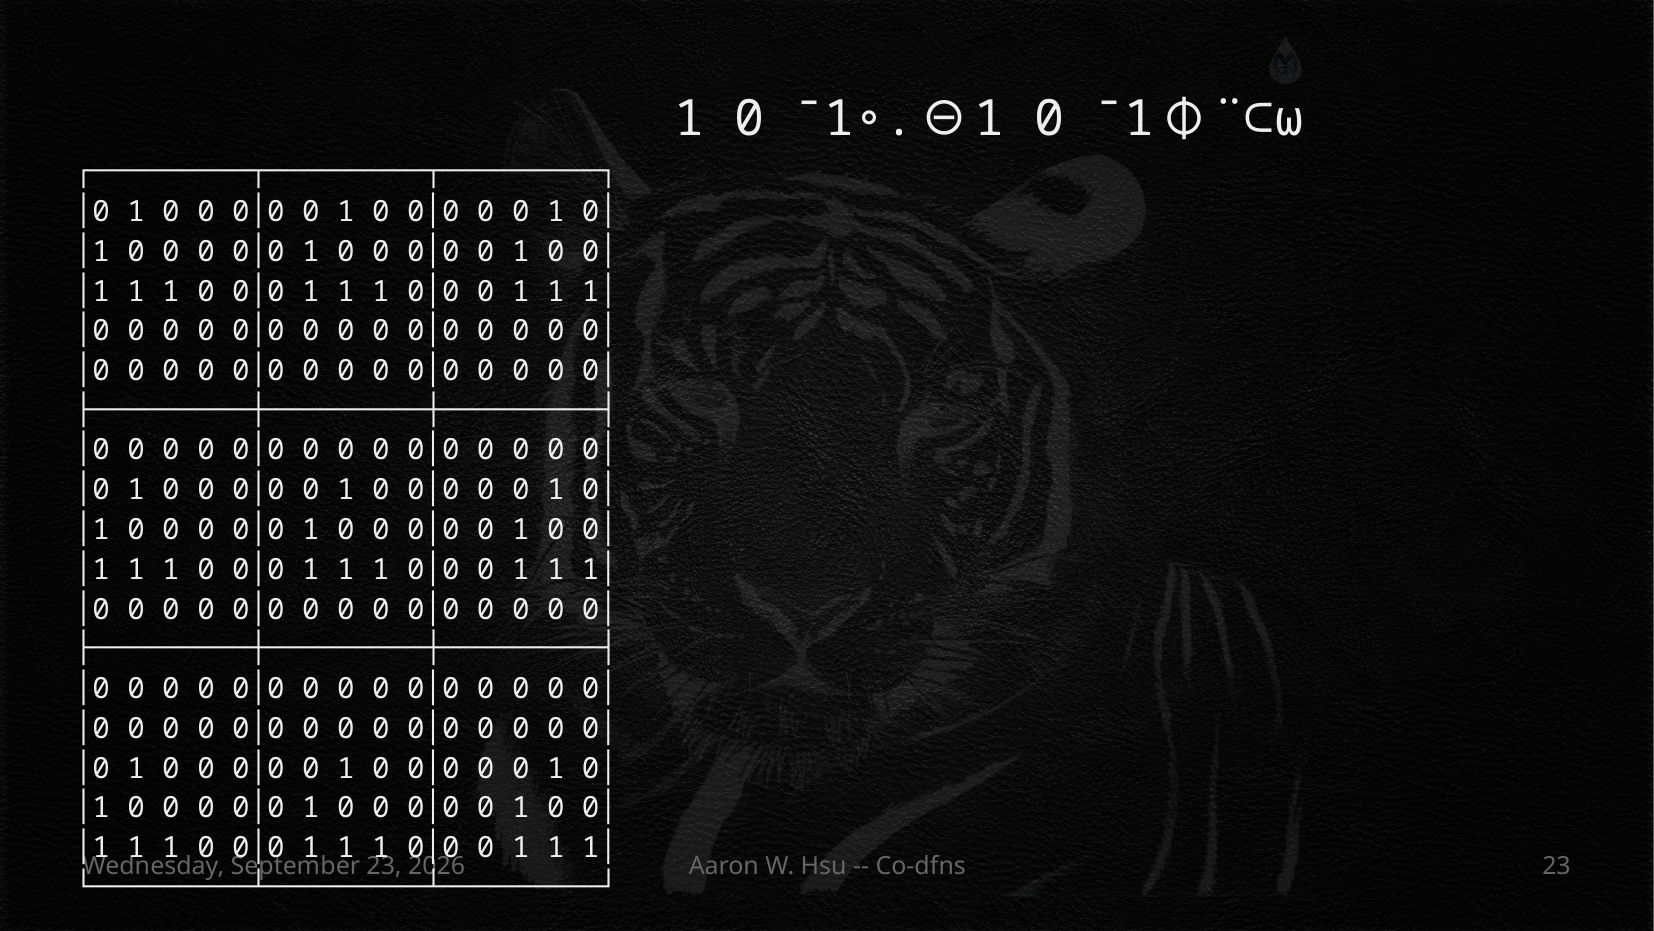

1 0 ¯1∘.⊖1 0 ¯1⌽¨⊂⍵
┌─────────┬─────────┬─────────┐
│0 1 0 0 0│0 0 1 0 0│0 0 0 1 0│
│1 0 0 0 0│0 1 0 0 0│0 0 1 0 0│
│1 1 1 0 0│0 1 1 1 0│0 0 1 1 1│
│0 0 0 0 0│0 0 0 0 0│0 0 0 0 0│
│0 0 0 0 0│0 0 0 0 0│0 0 0 0 0│
├─────────┼─────────┼─────────┤
│0 0 0 0 0│0 0 0 0 0│0 0 0 0 0│
│0 1 0 0 0│0 0 1 0 0│0 0 0 1 0│
│1 0 0 0 0│0 1 0 0 0│0 0 1 0 0│
│1 1 1 0 0│0 1 1 1 0│0 0 1 1 1│
│0 0 0 0 0│0 0 0 0 0│0 0 0 0 0│
├─────────┼─────────┼─────────┤
│0 0 0 0 0│0 0 0 0 0│0 0 0 0 0│
│0 0 0 0 0│0 0 0 0 0│0 0 0 0 0│
│0 1 0 0 0│0 0 1 0 0│0 0 0 1 0│
│1 0 0 0 0│0 1 0 0 0│0 0 1 0 0│
│1 1 1 0 0│0 1 1 1 0│0 0 1 1 1│
└─────────┴─────────┴─────────┘
Aaron W. Hsu -- Co-dfns
23